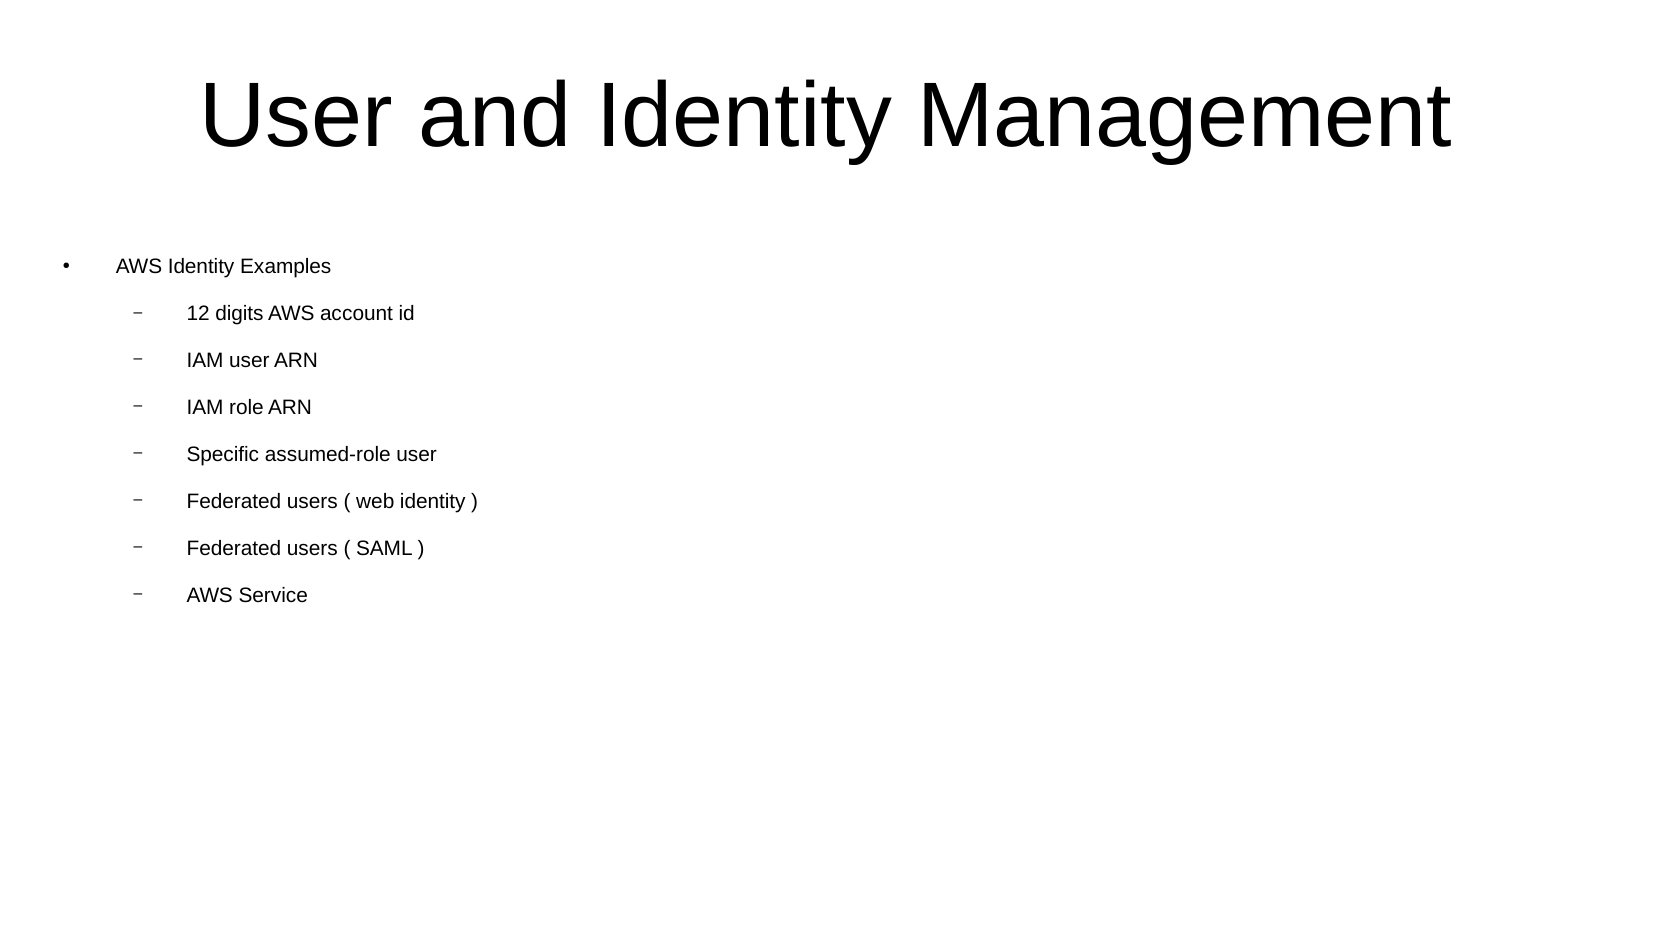

# User and Identity Management
AWS Identity Examples
12 digits AWS account id
IAM user ARN
IAM role ARN
Specific assumed-role user
Federated users ( web identity )
Federated users ( SAML )
AWS Service